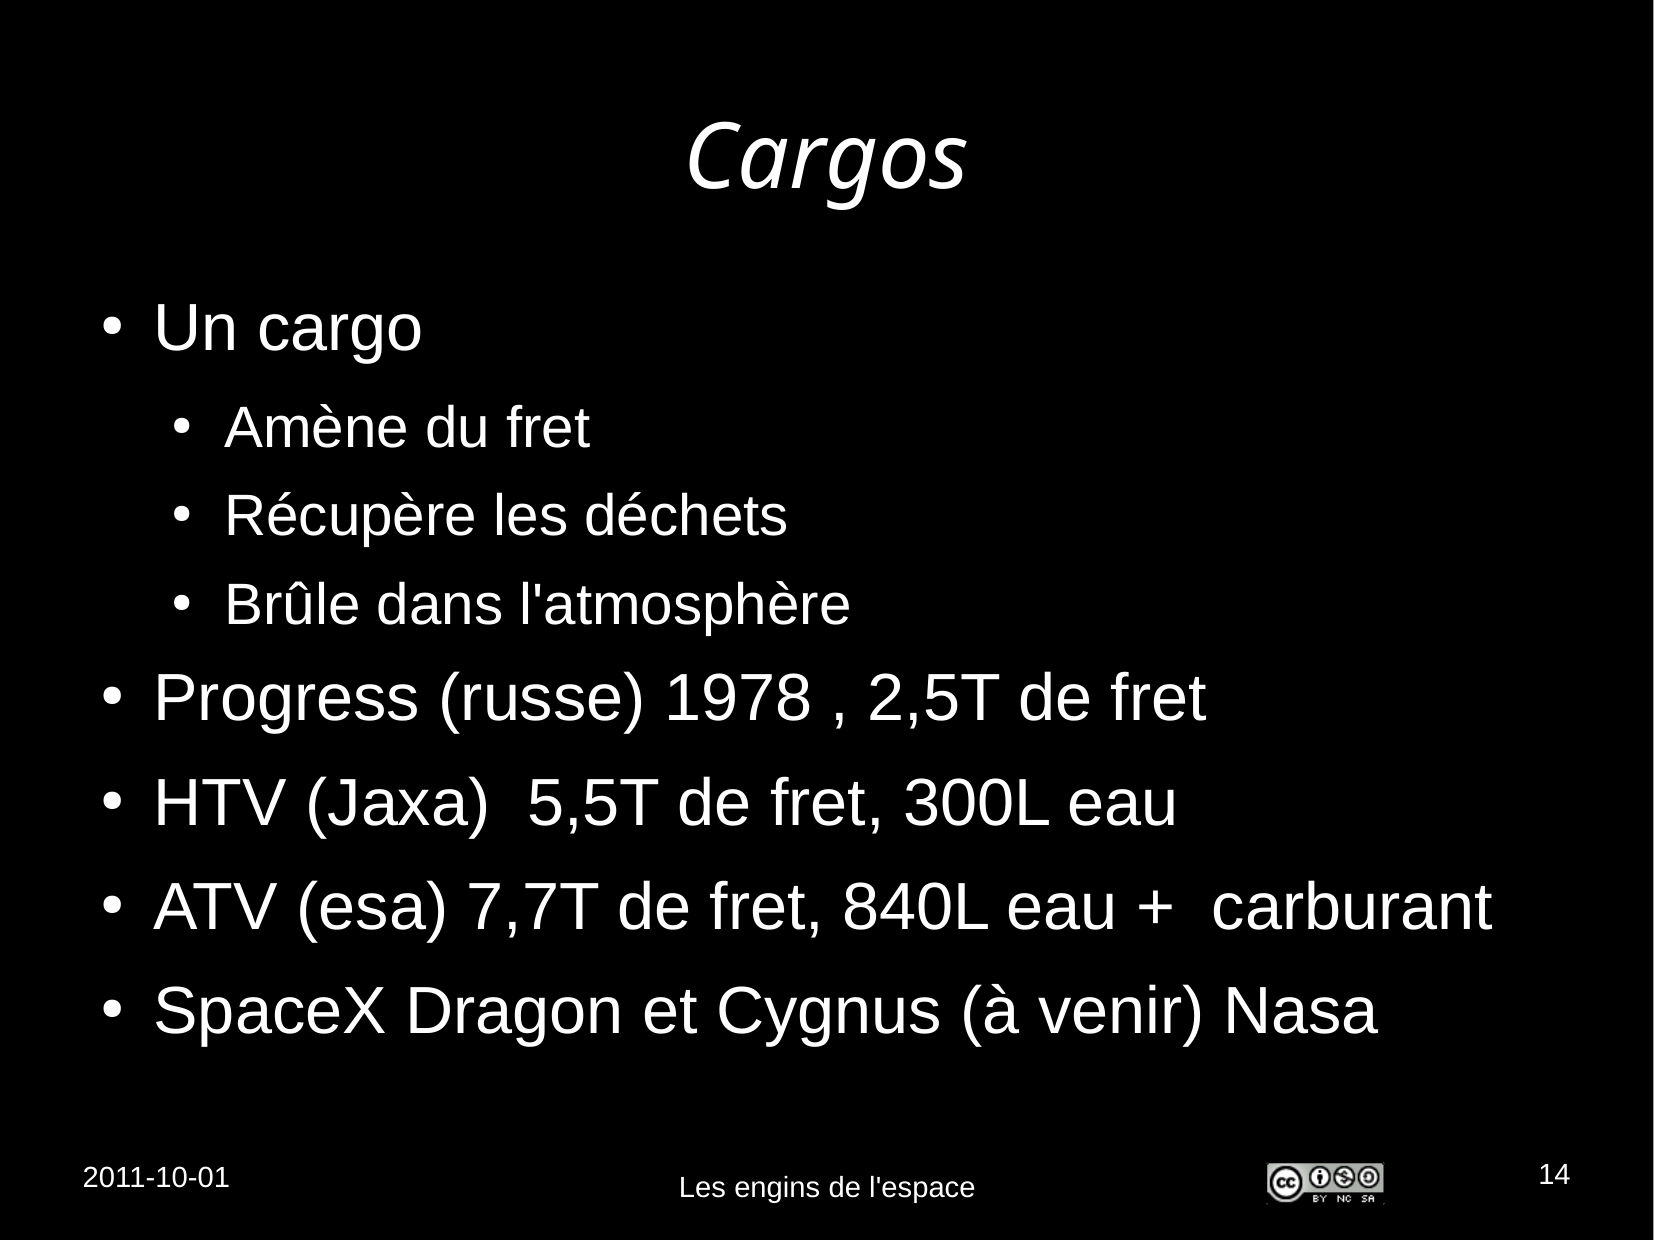

# Cargos
Un cargo
Amène du fret
Récupère les déchets
Brûle dans l'atmosphère
Progress (russe) 1978 , 2,5T de fret
HTV (Jaxa) 5,5T de fret, 300L eau
ATV (esa) 7,7T de fret, 840L eau + carburant
SpaceX Dragon et Cygnus (à venir) Nasa
14
2011-10-01
Les engins de l'espace